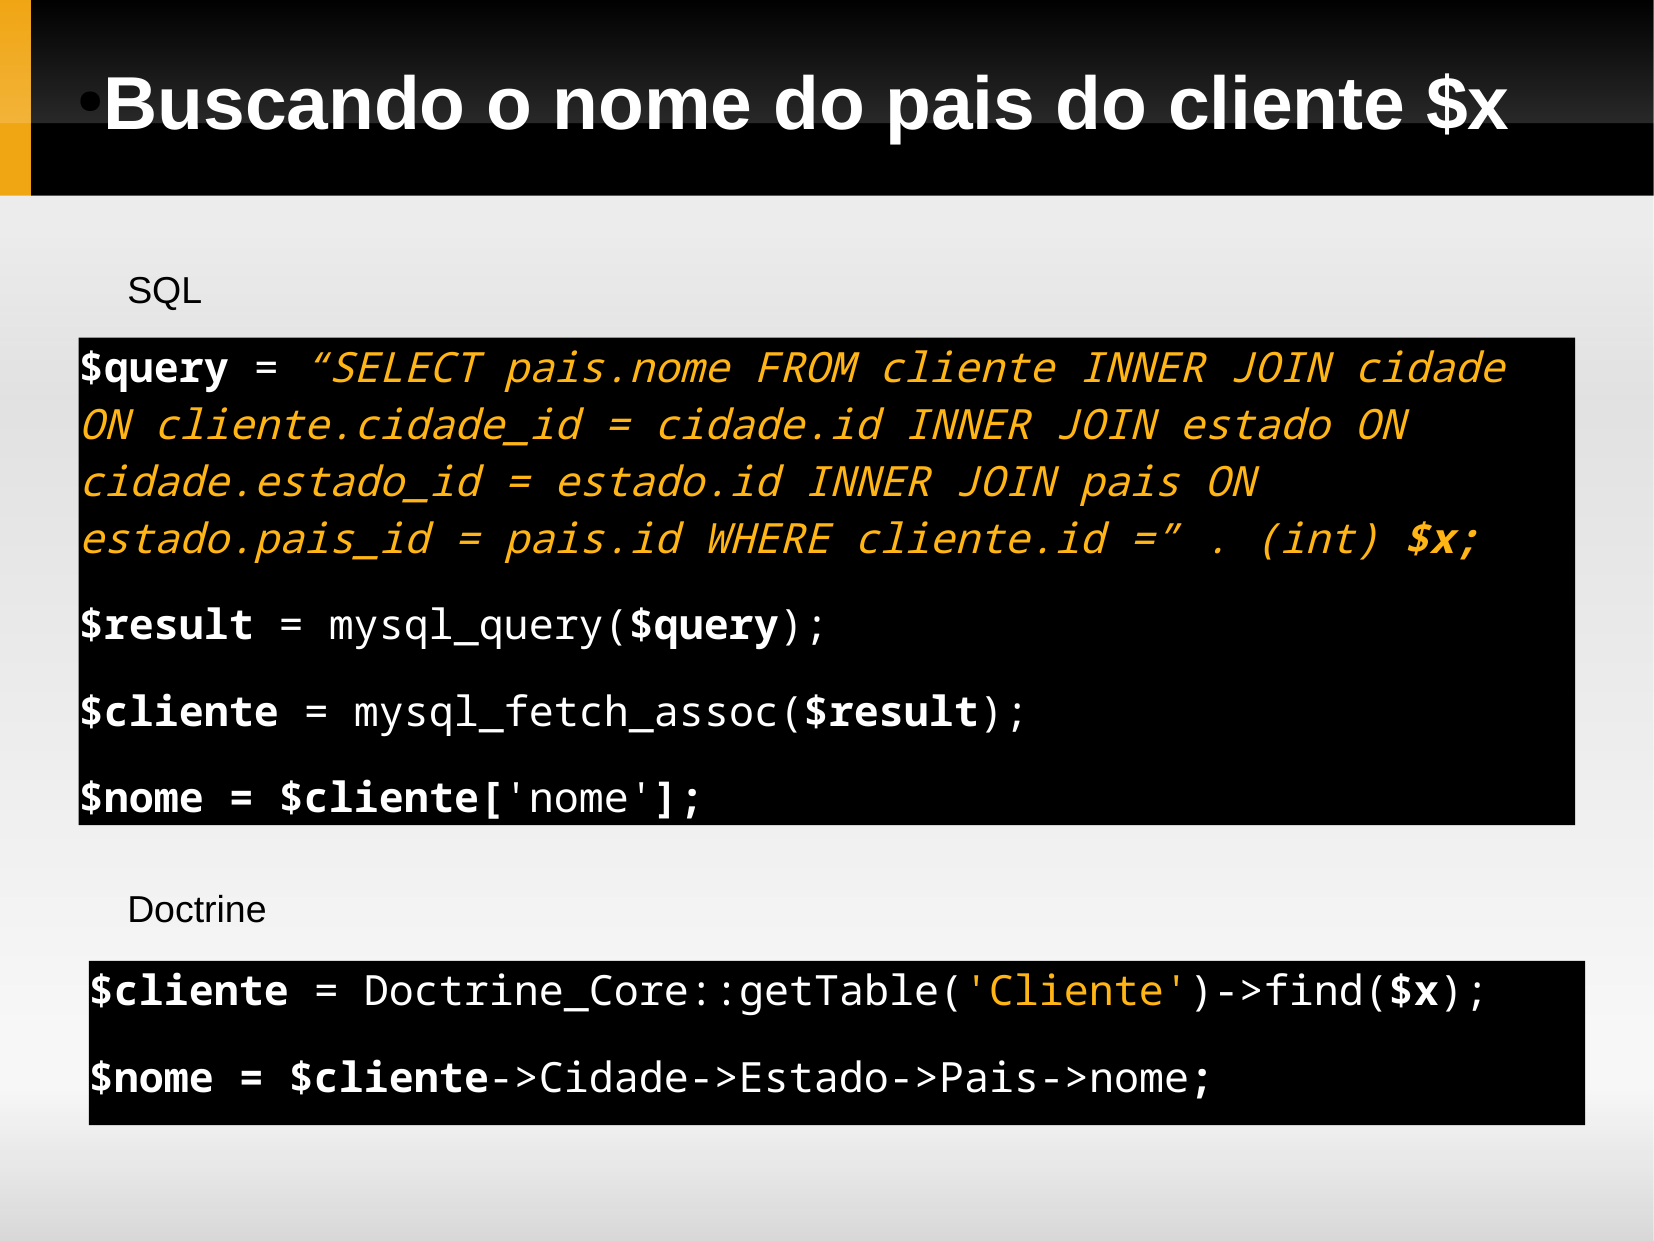

# Buscando o nome do pais do cliente $x
SQL
$query = “SELECT pais.nome FROM cliente INNER JOIN cidade ON cliente.cidade_id = cidade.id INNER JOIN estado ON cidade.estado_id = estado.id INNER JOIN pais ON estado.pais_id = pais.id WHERE cliente.id =” . (int) $x;
$result = mysql_query($query);
$cliente = mysql_fetch_assoc($result);
$nome = $cliente['nome'];
Doctrine
$cliente = Doctrine_Core::getTable('Cliente')->find($x);
$nome = $cliente->Cidade->Estado->Pais->nome;